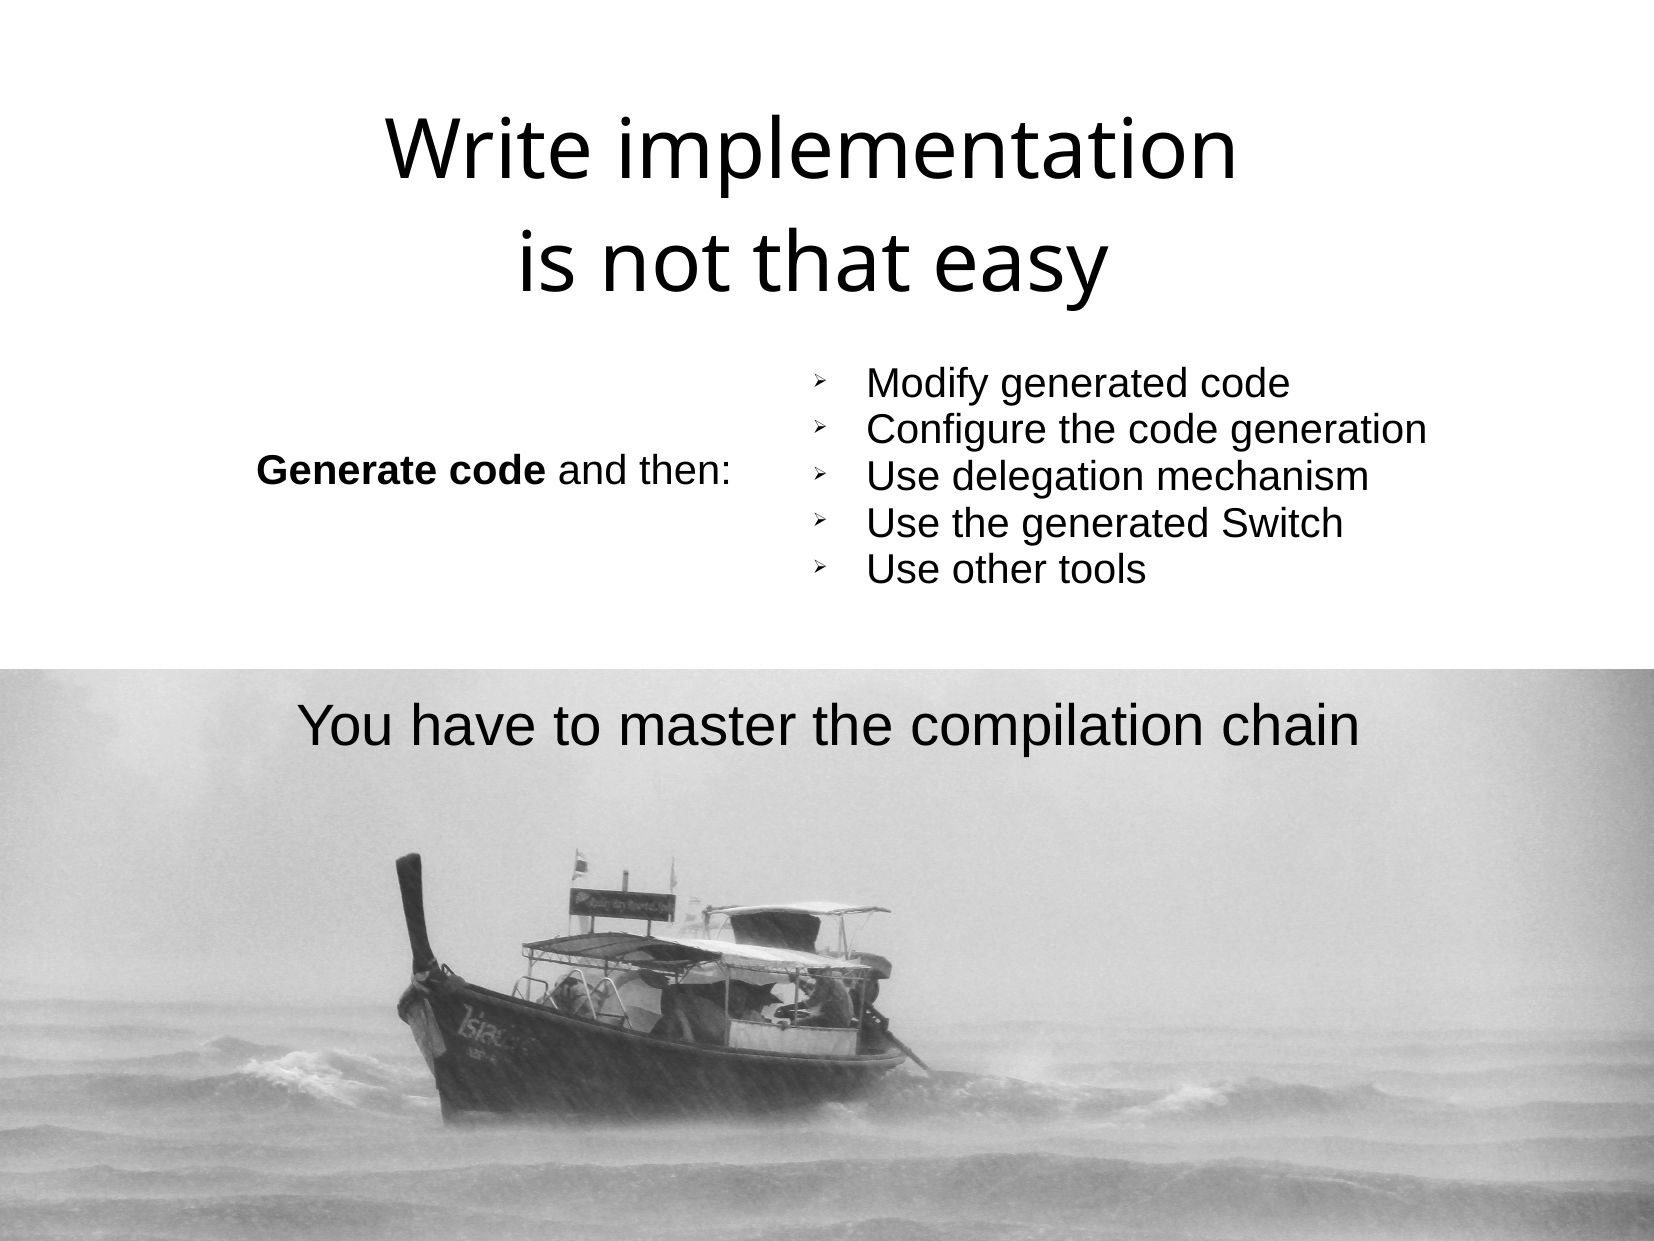

Write implementation
is not that easy
Modify generated code
Configure the code generation
Use delegation mechanism
Use the generated Switch
Use other tools
Generate code and then:
You have to master the compilation chain
18